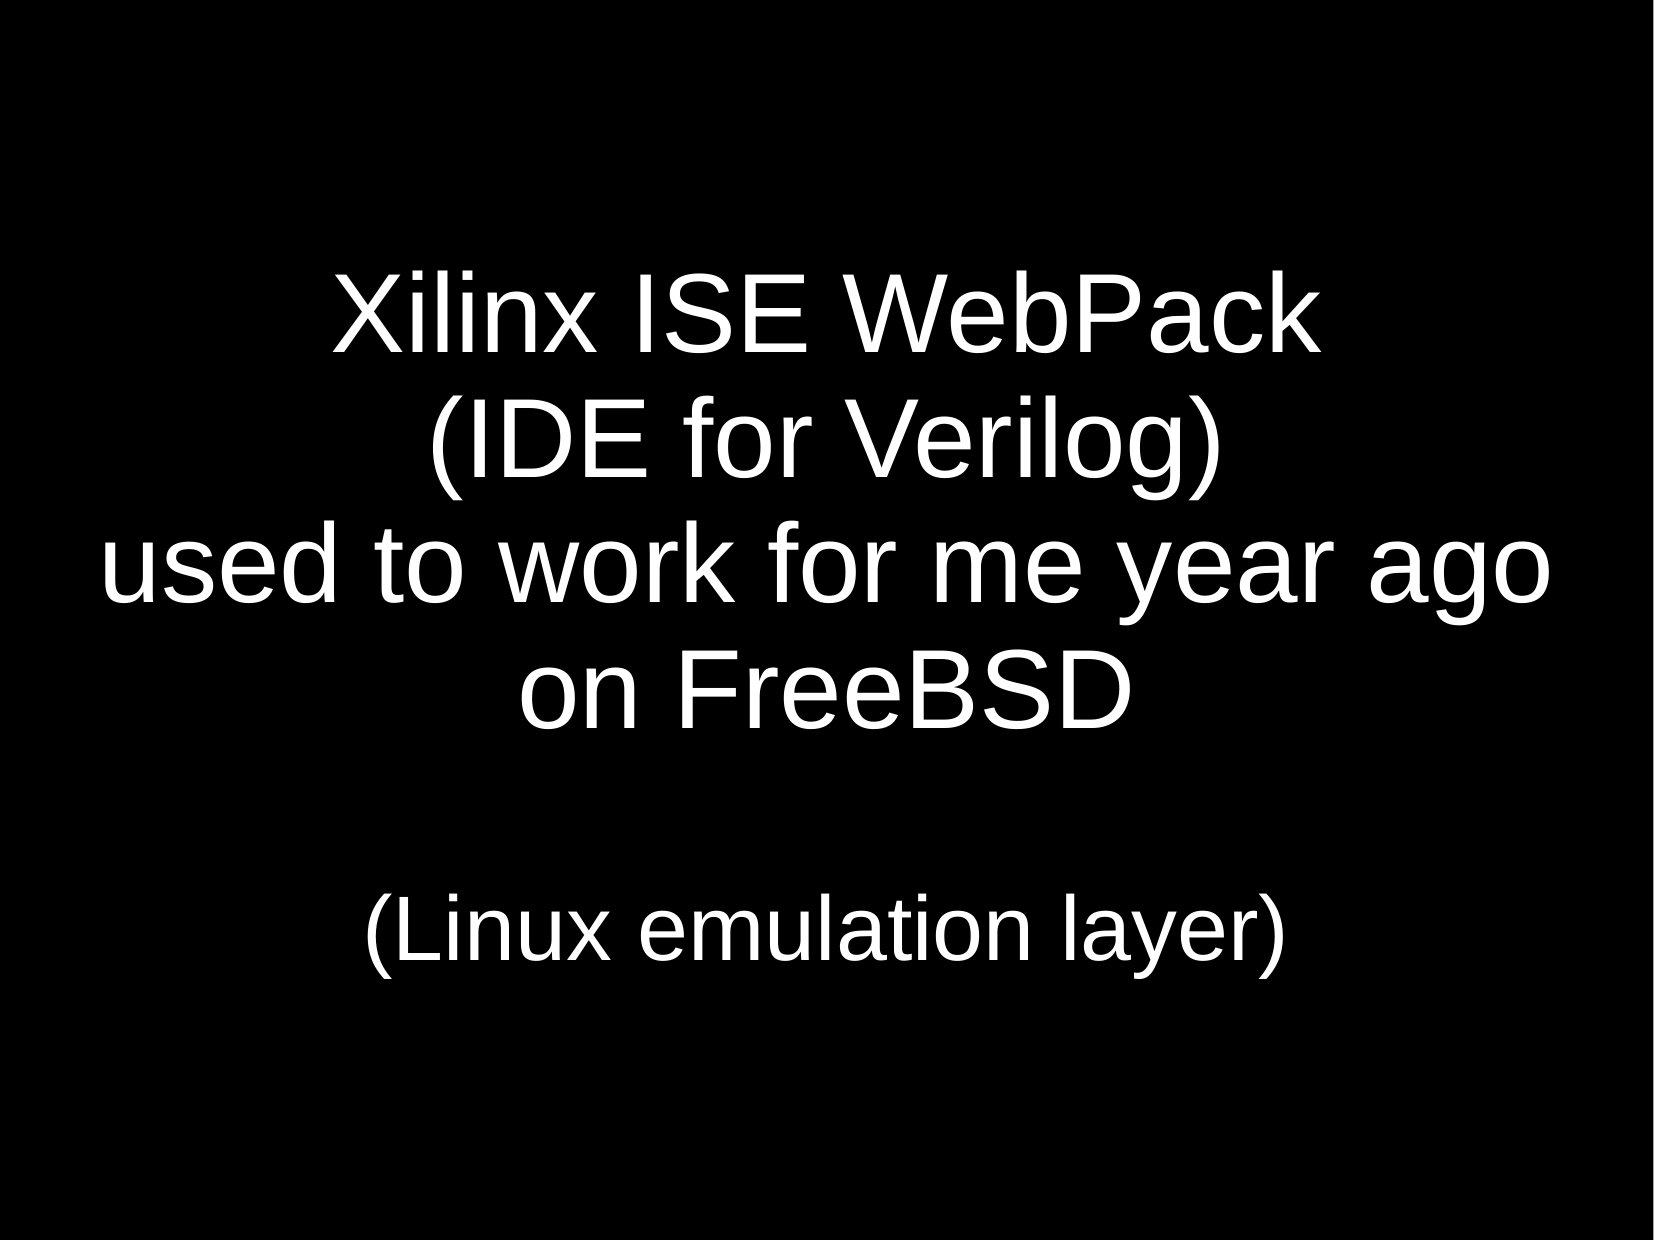

# Xilinx ISE WebPack (IDE for Verilog) used to work for me year ago on FreeBSD (Linux emulation layer)